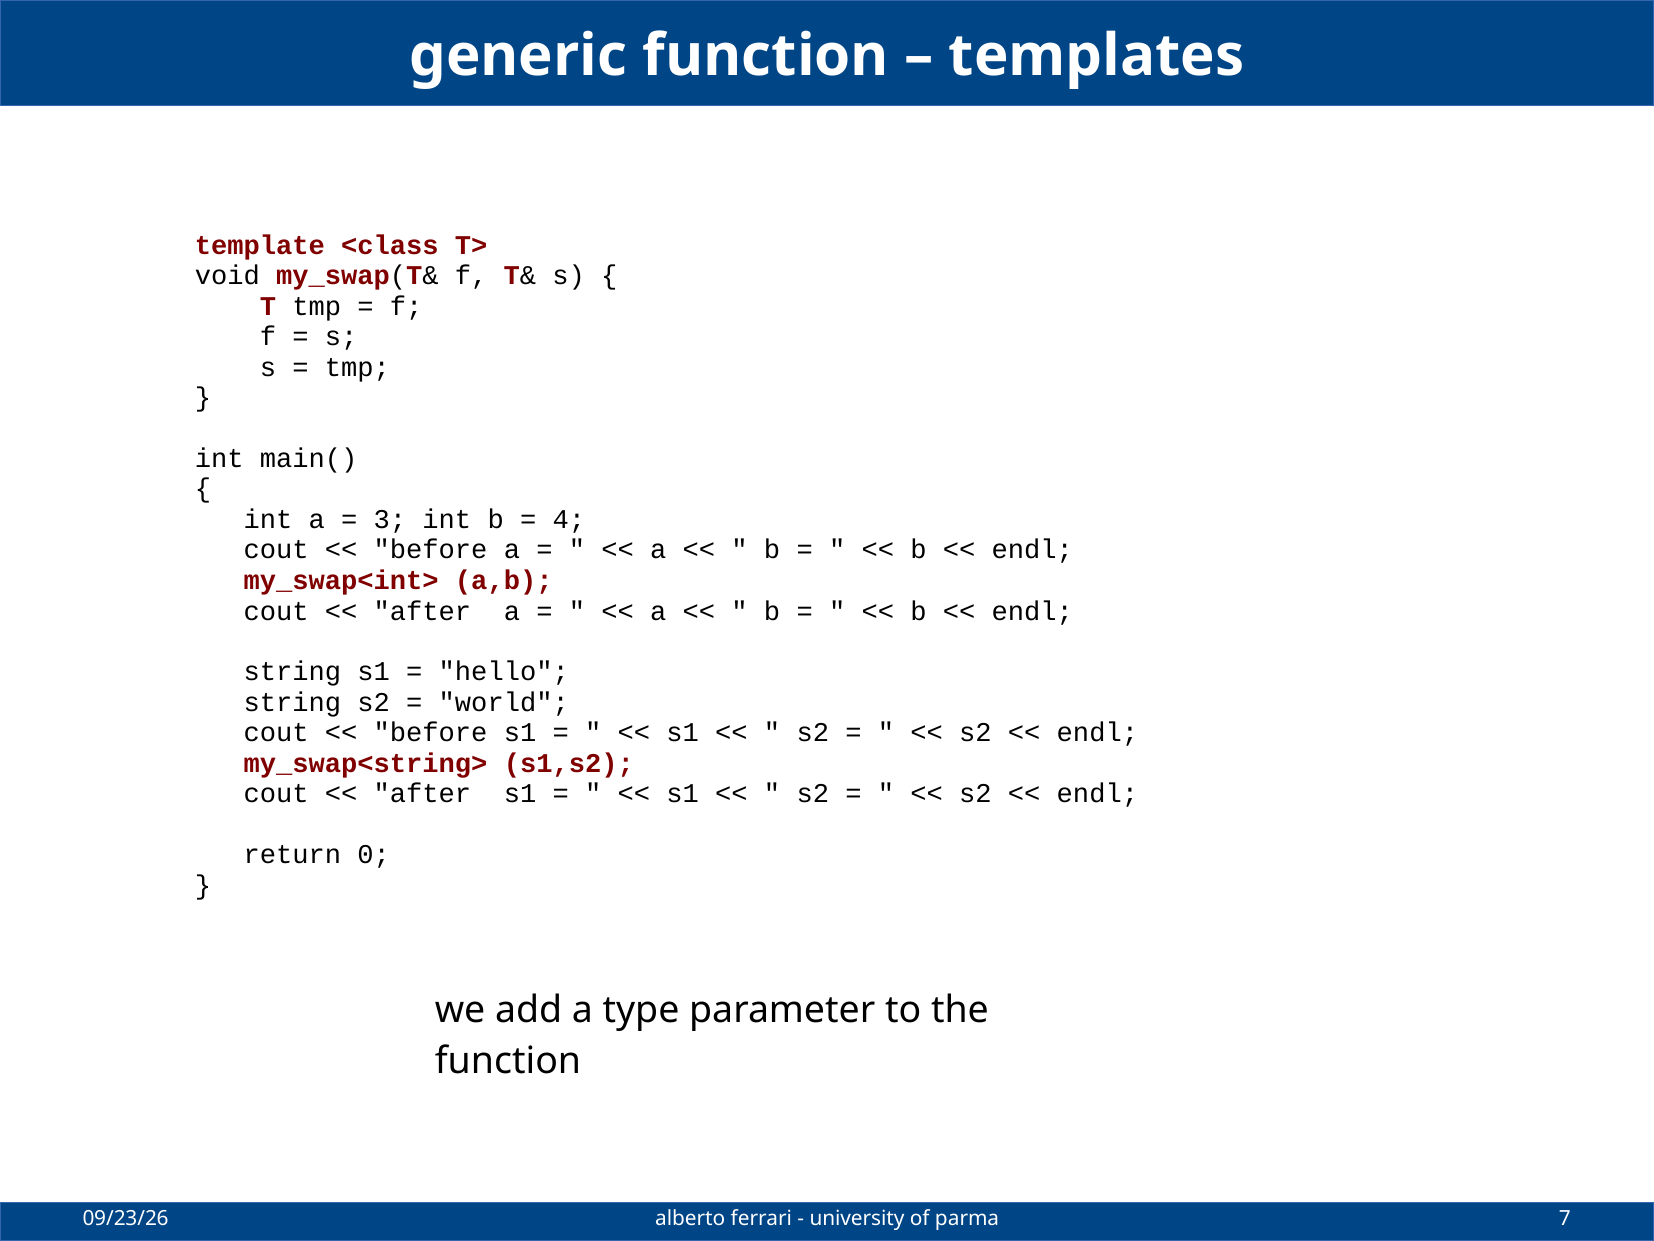

# generic function – templates
template <class T>
void my_swap(T& f, T& s) {
 T tmp = f;
 f = s;
 s = tmp;
}
int main()
{
 int a = 3; int b = 4;
 cout << "before a = " << a << " b = " << b << endl;
 my_swap<int> (a,b);
 cout << "after a = " << a << " b = " << b << endl;
 string s1 = "hello";
 string s2 = "world";
 cout << "before s1 = " << s1 << " s2 = " << s2 << endl;
 my_swap<string> (s1,s2);
 cout << "after s1 = " << s1 << " s2 = " << s2 << endl;
 return 0;
}
we add a type parameter to the function
alberto ferrari - university of parma
7